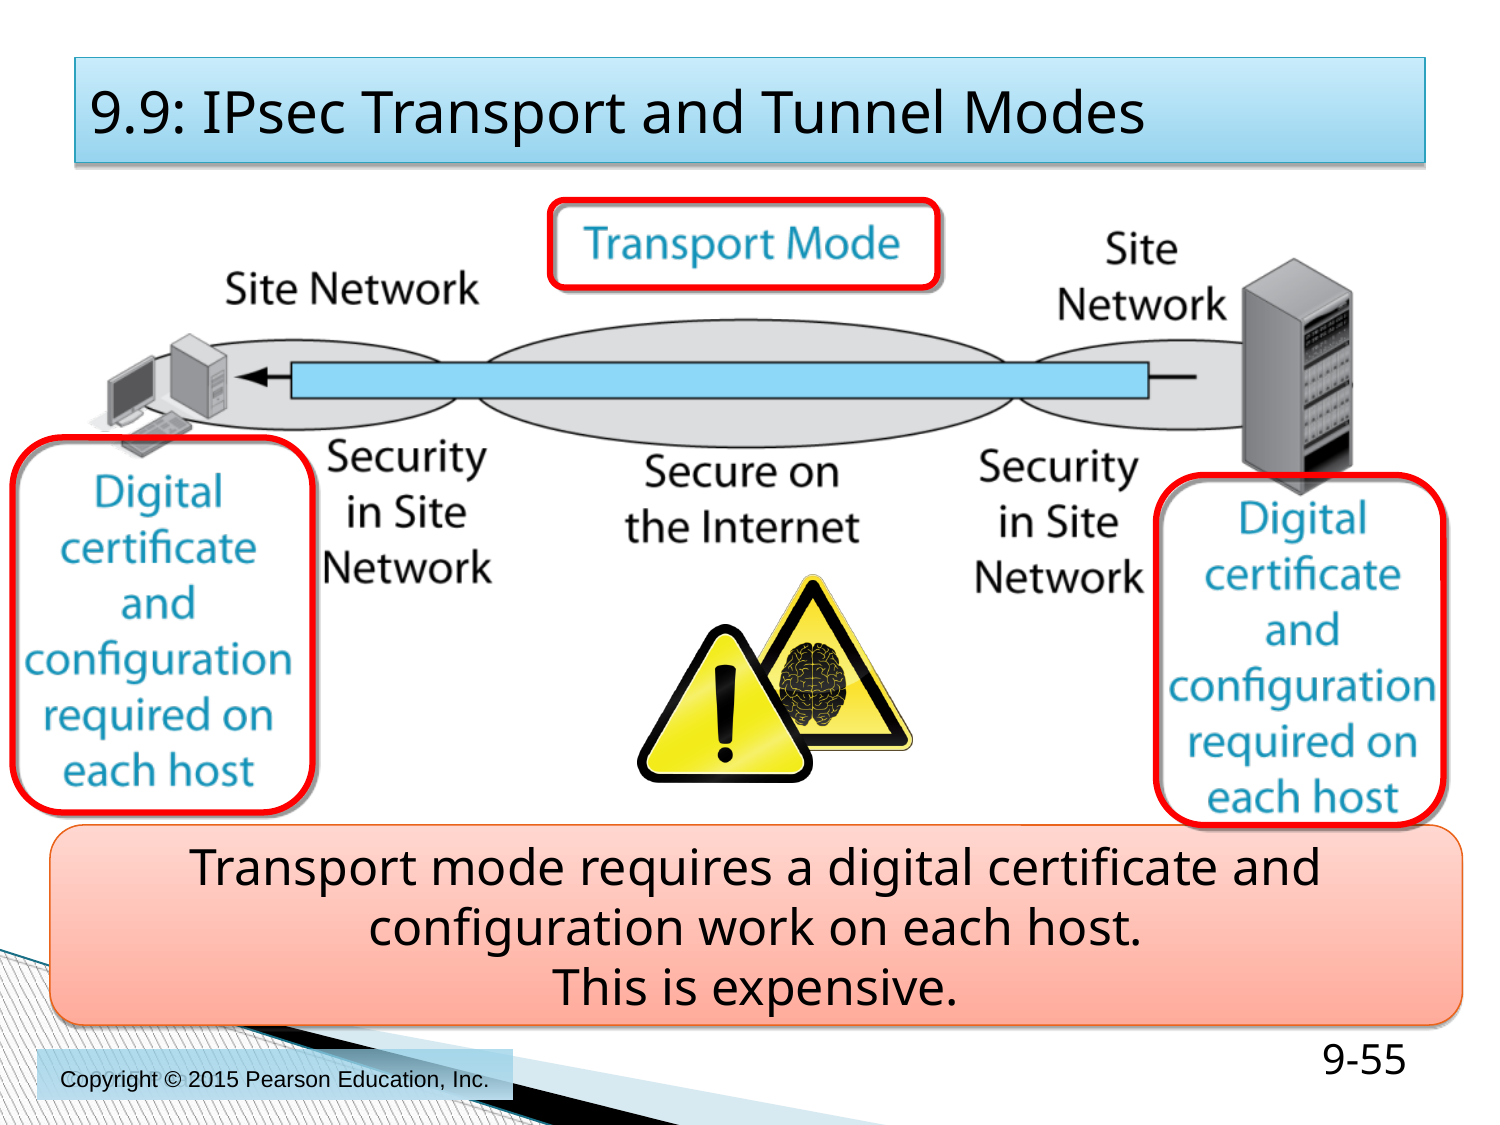

# 9.9: IPsec Transport and Tunnel Modes
Transport mode requires a digital certificate and configuration work on each host.
This is expensive.
© 2015 Pearso
Copyright © 2015 Pearson Education, Inc.